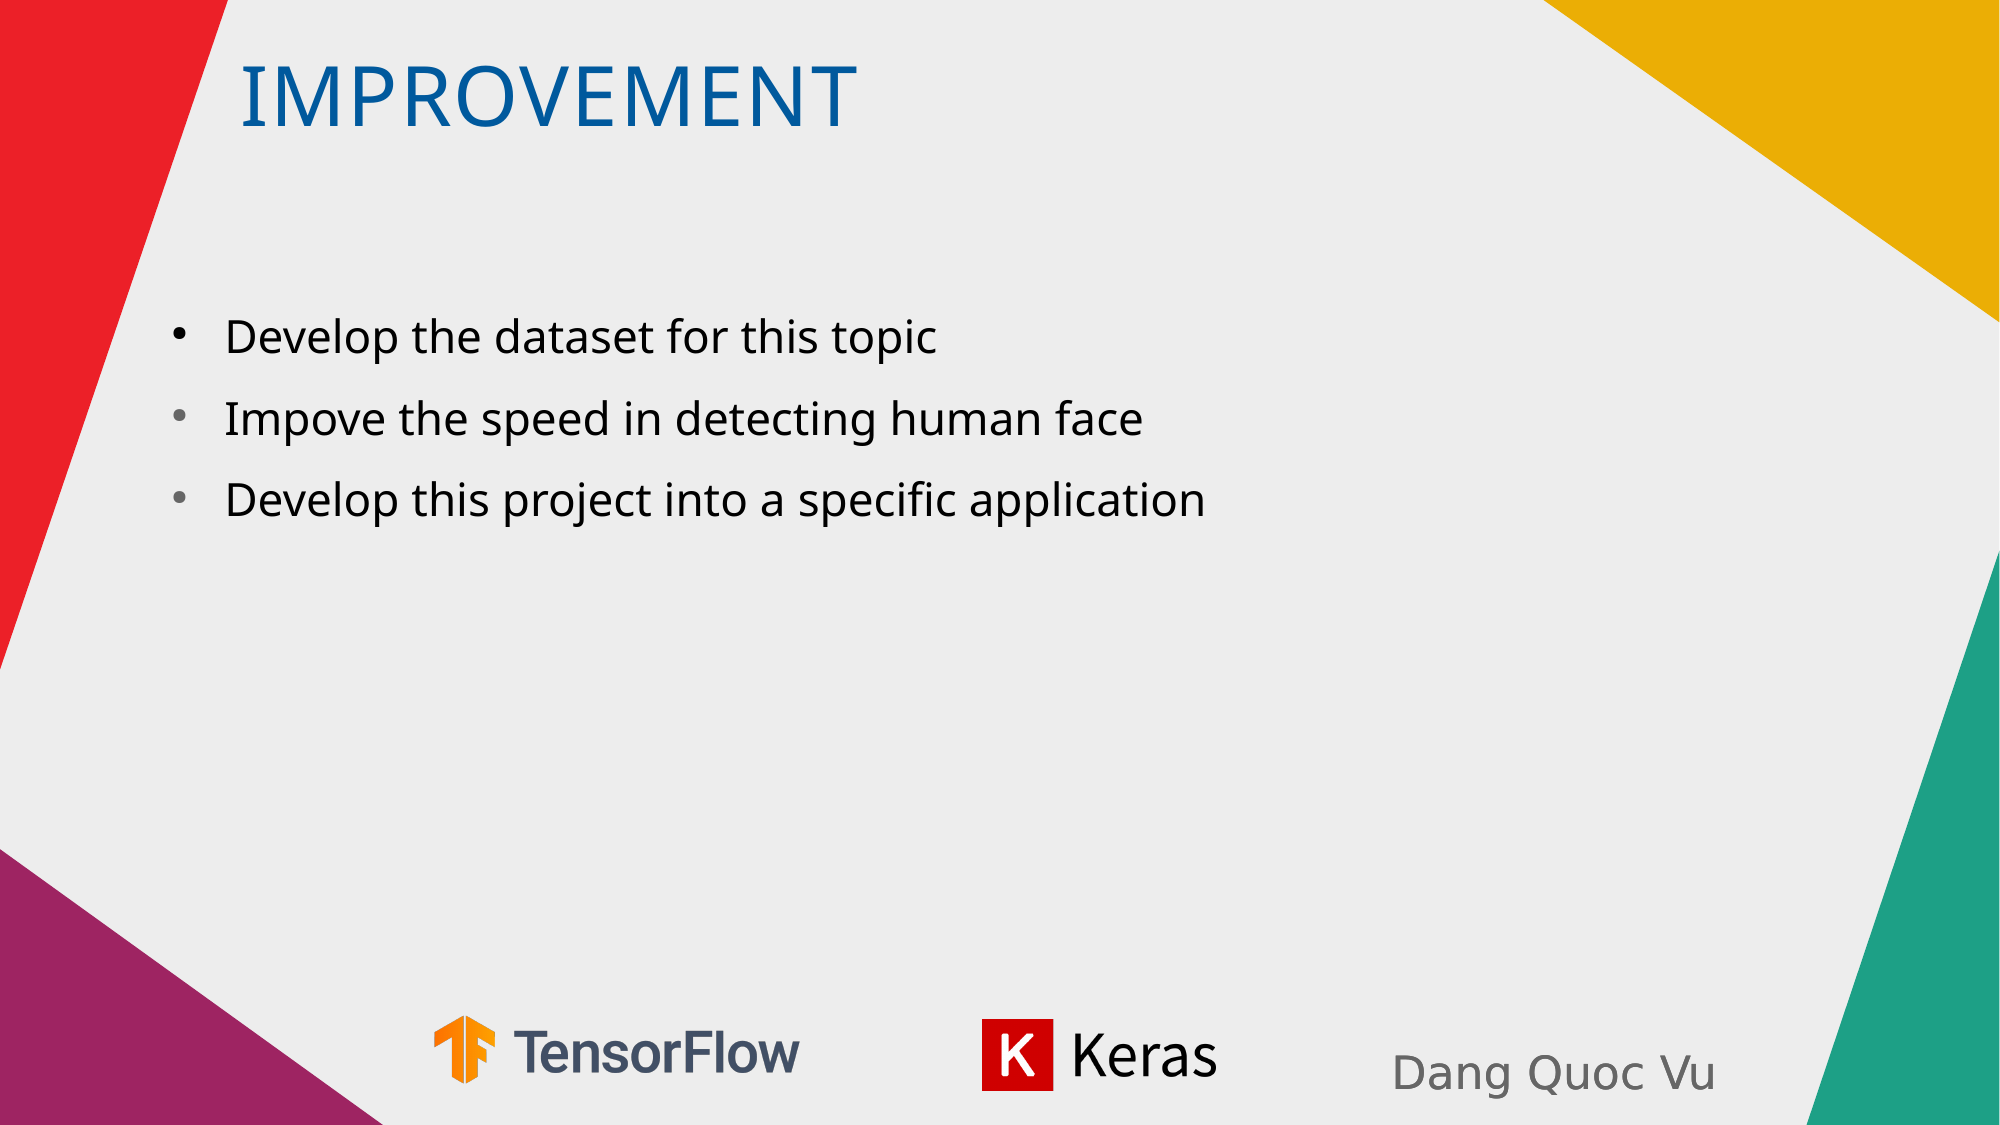

# improvement
Develop the dataset for this topic
Impove the speed in detecting human face
Develop this project into a specific application
Dang Quoc Vu
Dang Quoc Vu